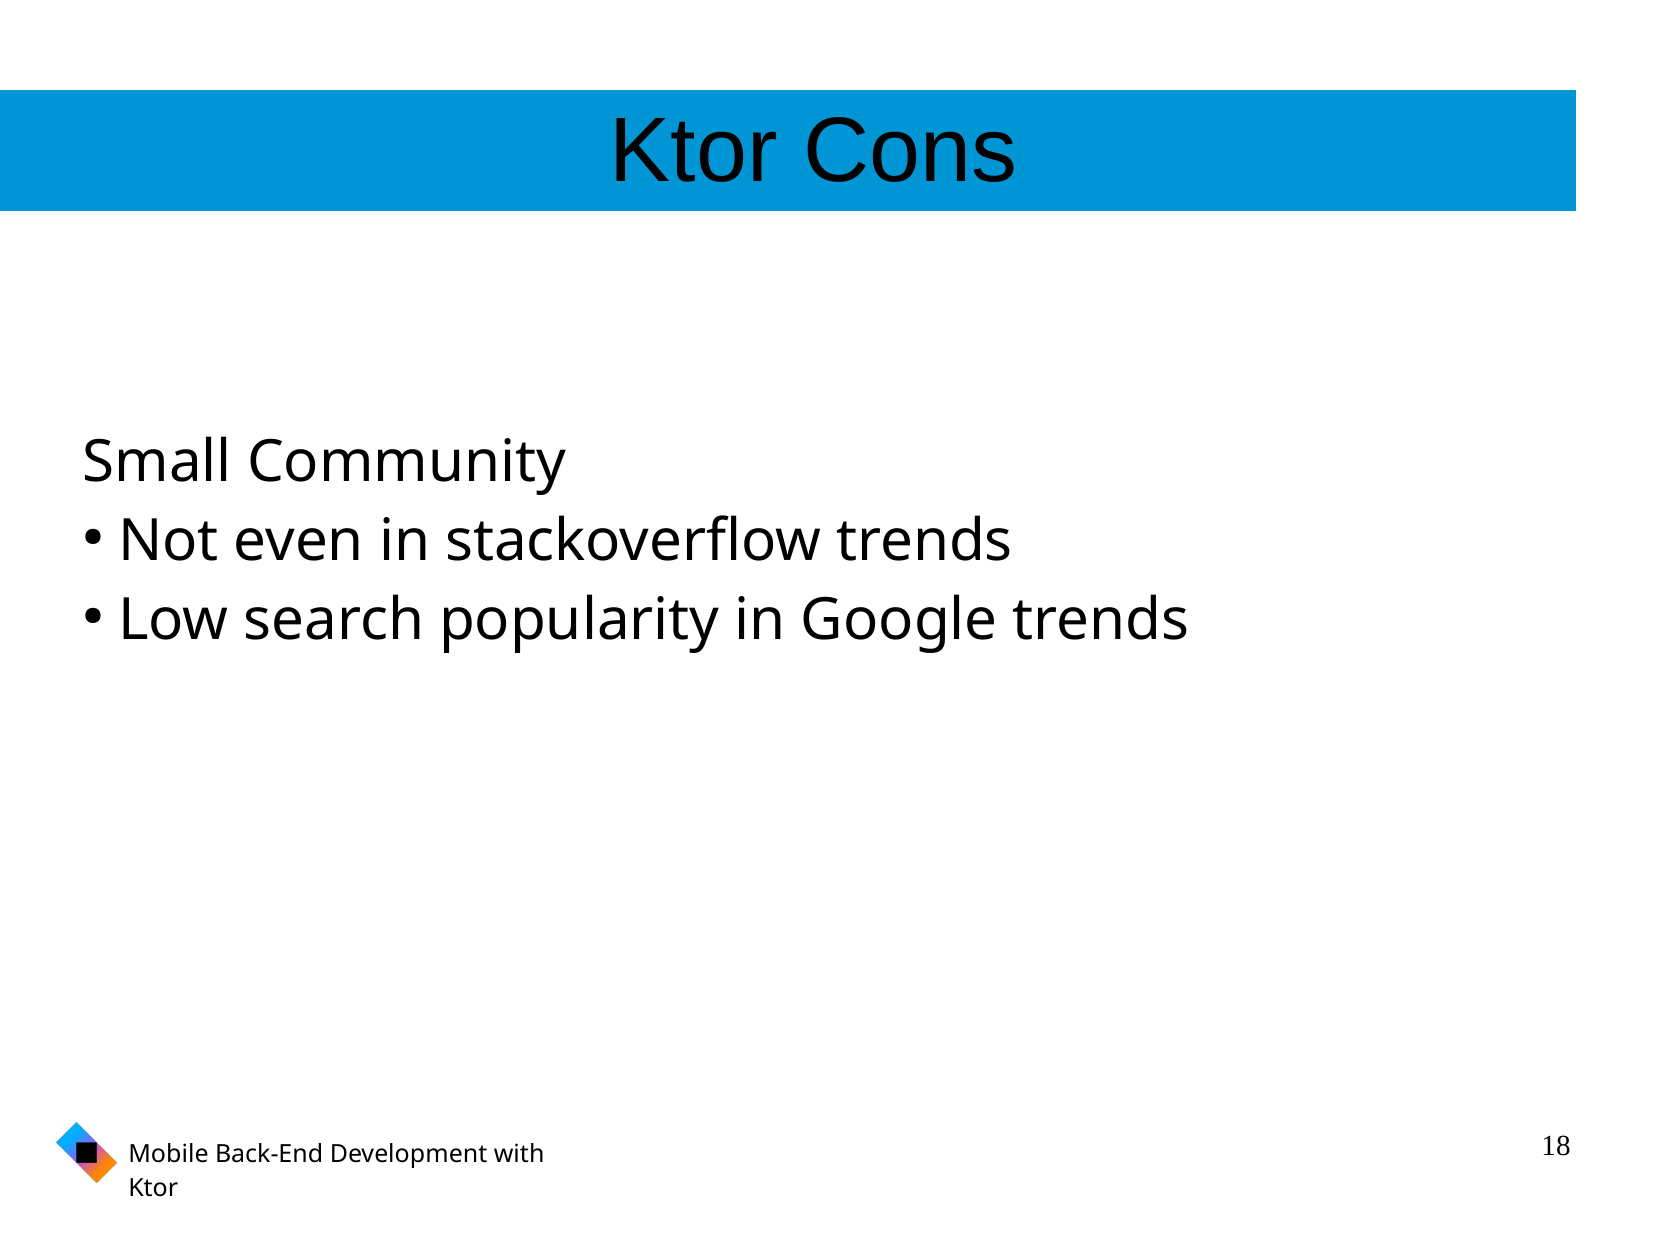

# Ktor Cons
Small Community
Not even in stackoverflow trends
Low search popularity in Google trends
Mobile Back-End Development with Ktor
18